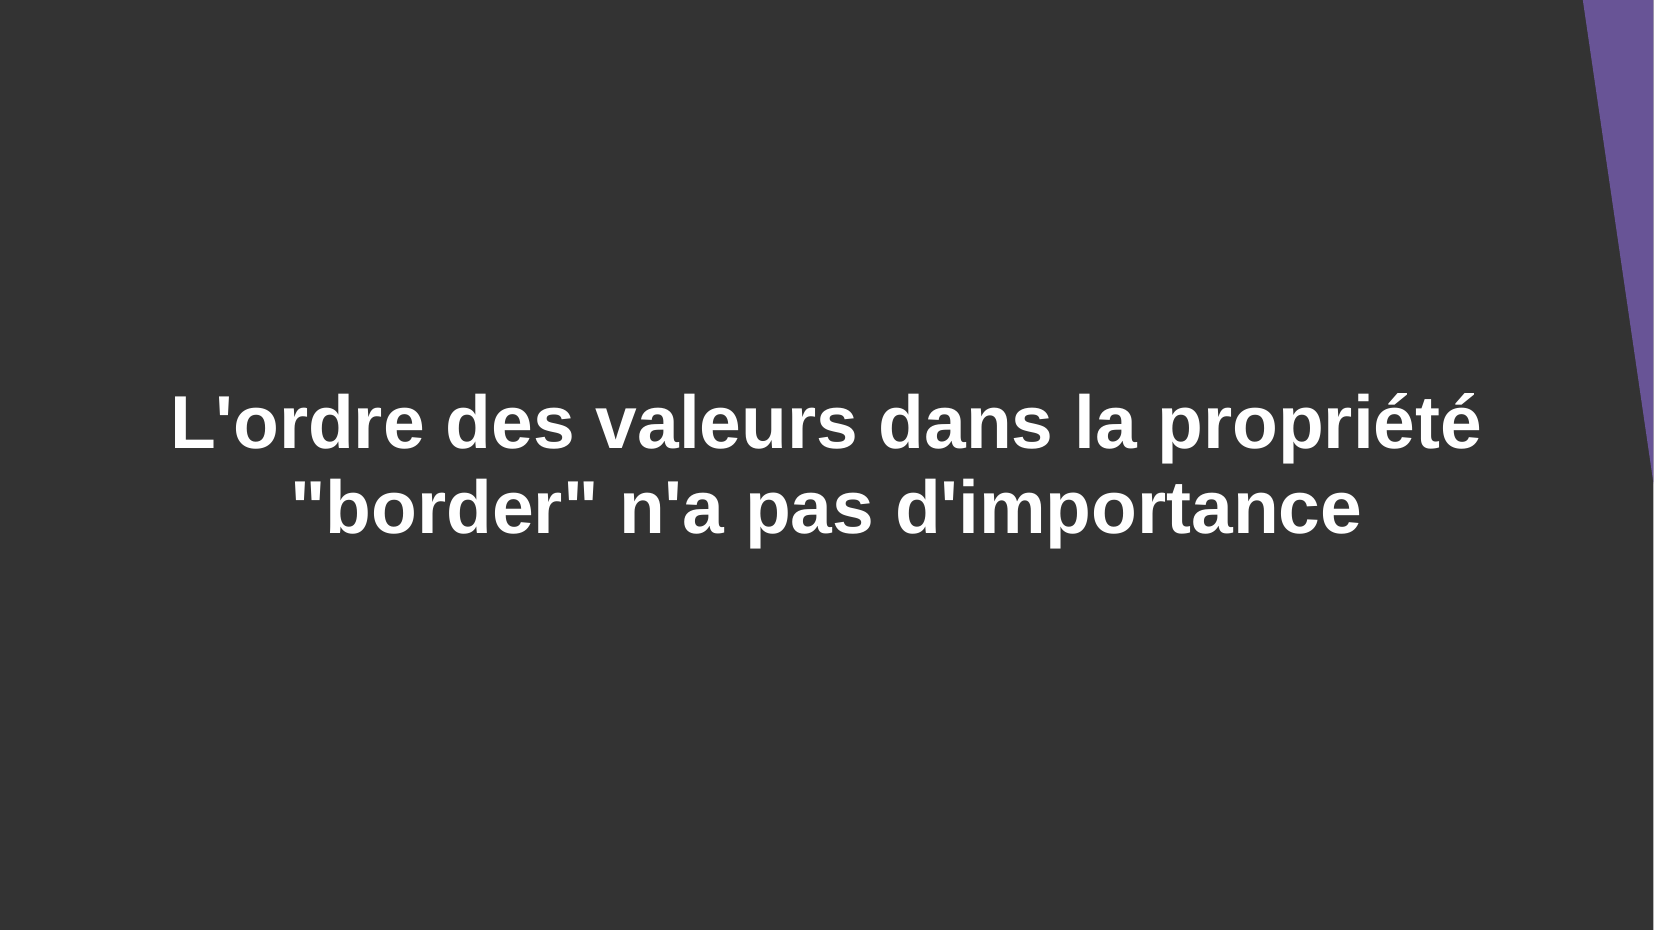

# L'ordre des valeurs dans la propriété "border" n'a pas d'importance